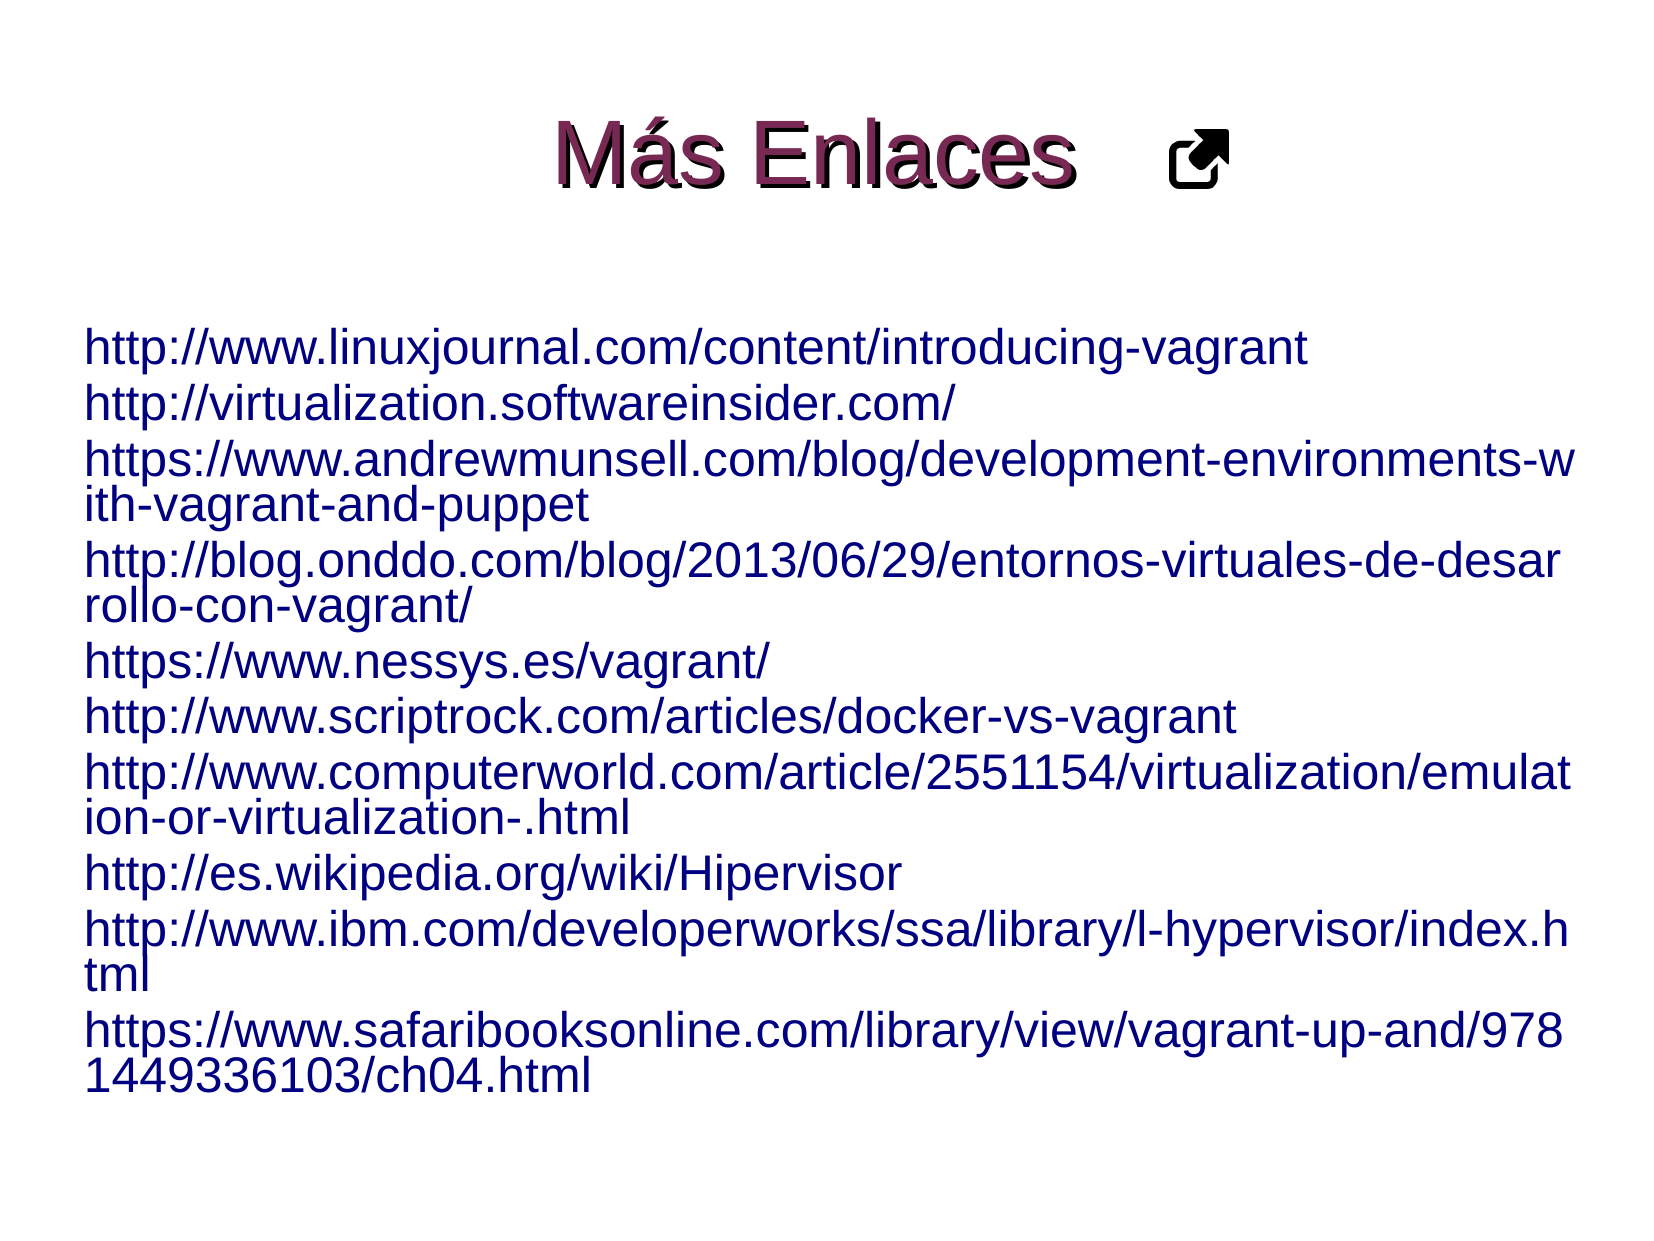

# Más Enlaces
http://www.linuxjournal.com/content/introducing-vagrant
http://virtualization.softwareinsider.com/
https://www.andrewmunsell.com/blog/development-environments-with-vagrant-and-puppet
http://blog.onddo.com/blog/2013/06/29/entornos-virtuales-de-desarrollo-con-vagrant/
https://www.nessys.es/vagrant/
http://www.scriptrock.com/articles/docker-vs-vagrant
http://www.computerworld.com/article/2551154/virtualization/emulation-or-virtualization-.html
http://es.wikipedia.org/wiki/Hipervisor
http://www.ibm.com/developerworks/ssa/library/l-hypervisor/index.html
https://www.safaribooksonline.com/library/view/vagrant-up-and/9781449336103/ch04.html